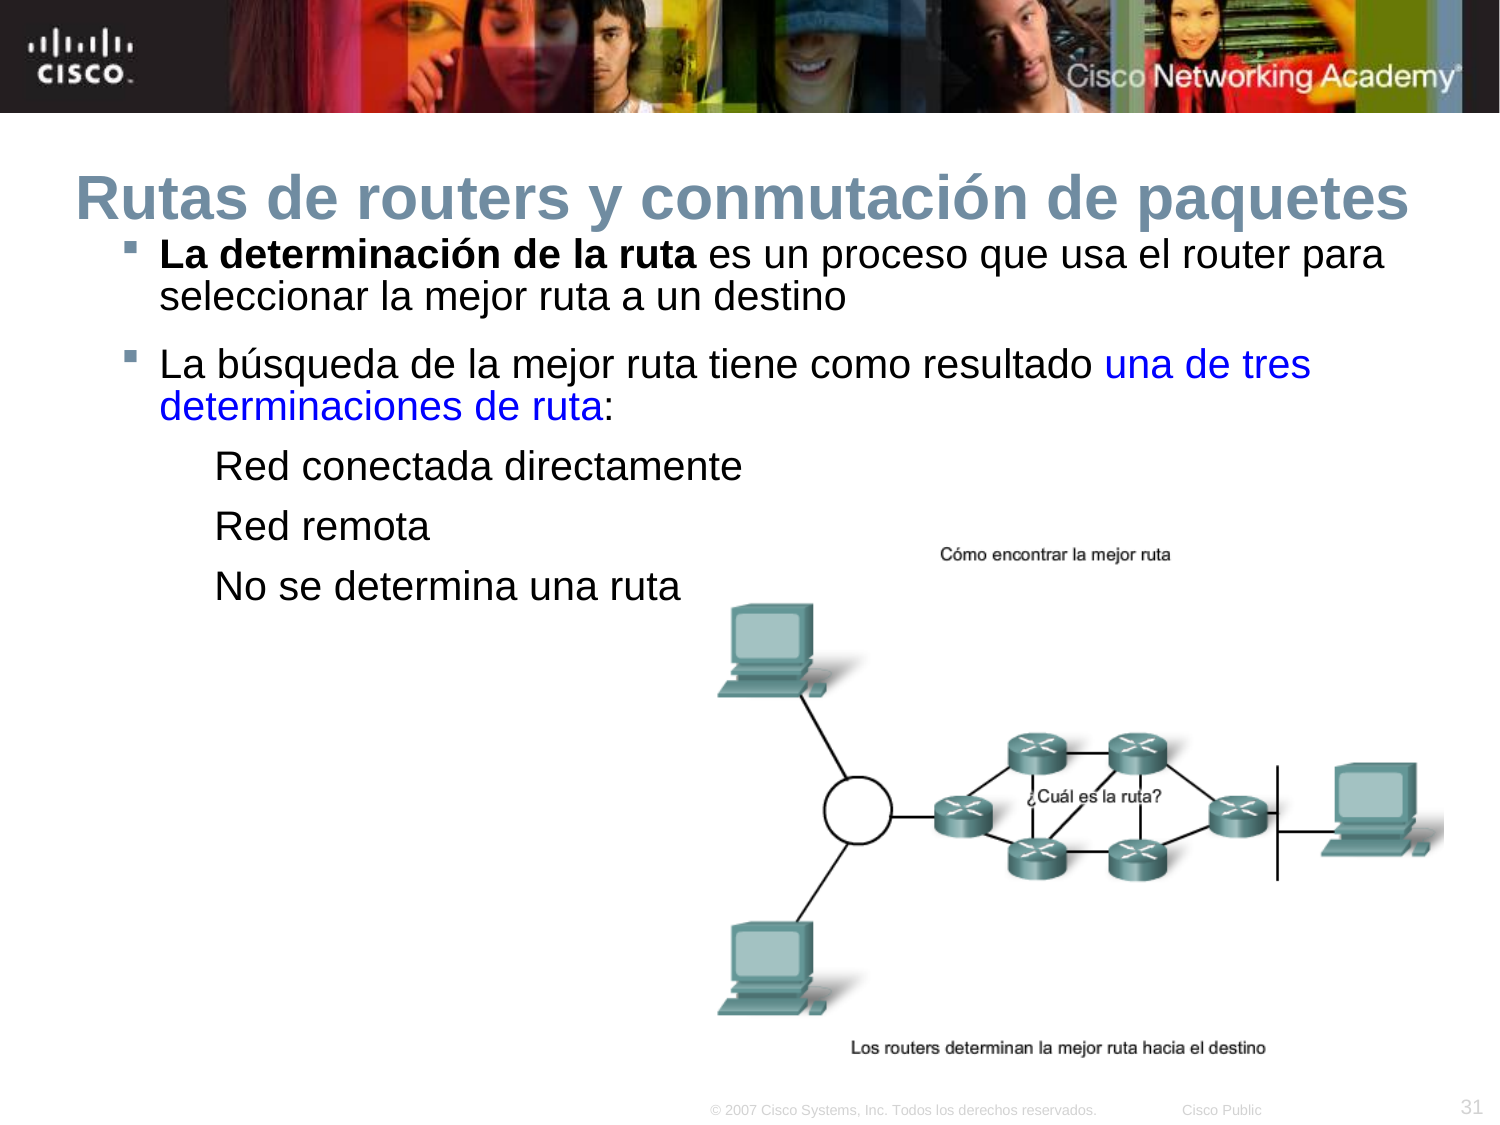

# Rutas de routers y conmutación de paquetes
La determinación de la ruta es un proceso que usa el router para seleccionar la mejor ruta a un destino
La búsqueda de la mejor ruta tiene como resultado una de tres determinaciones de ruta:
Red conectada directamente
Red remota
No se determina una ruta